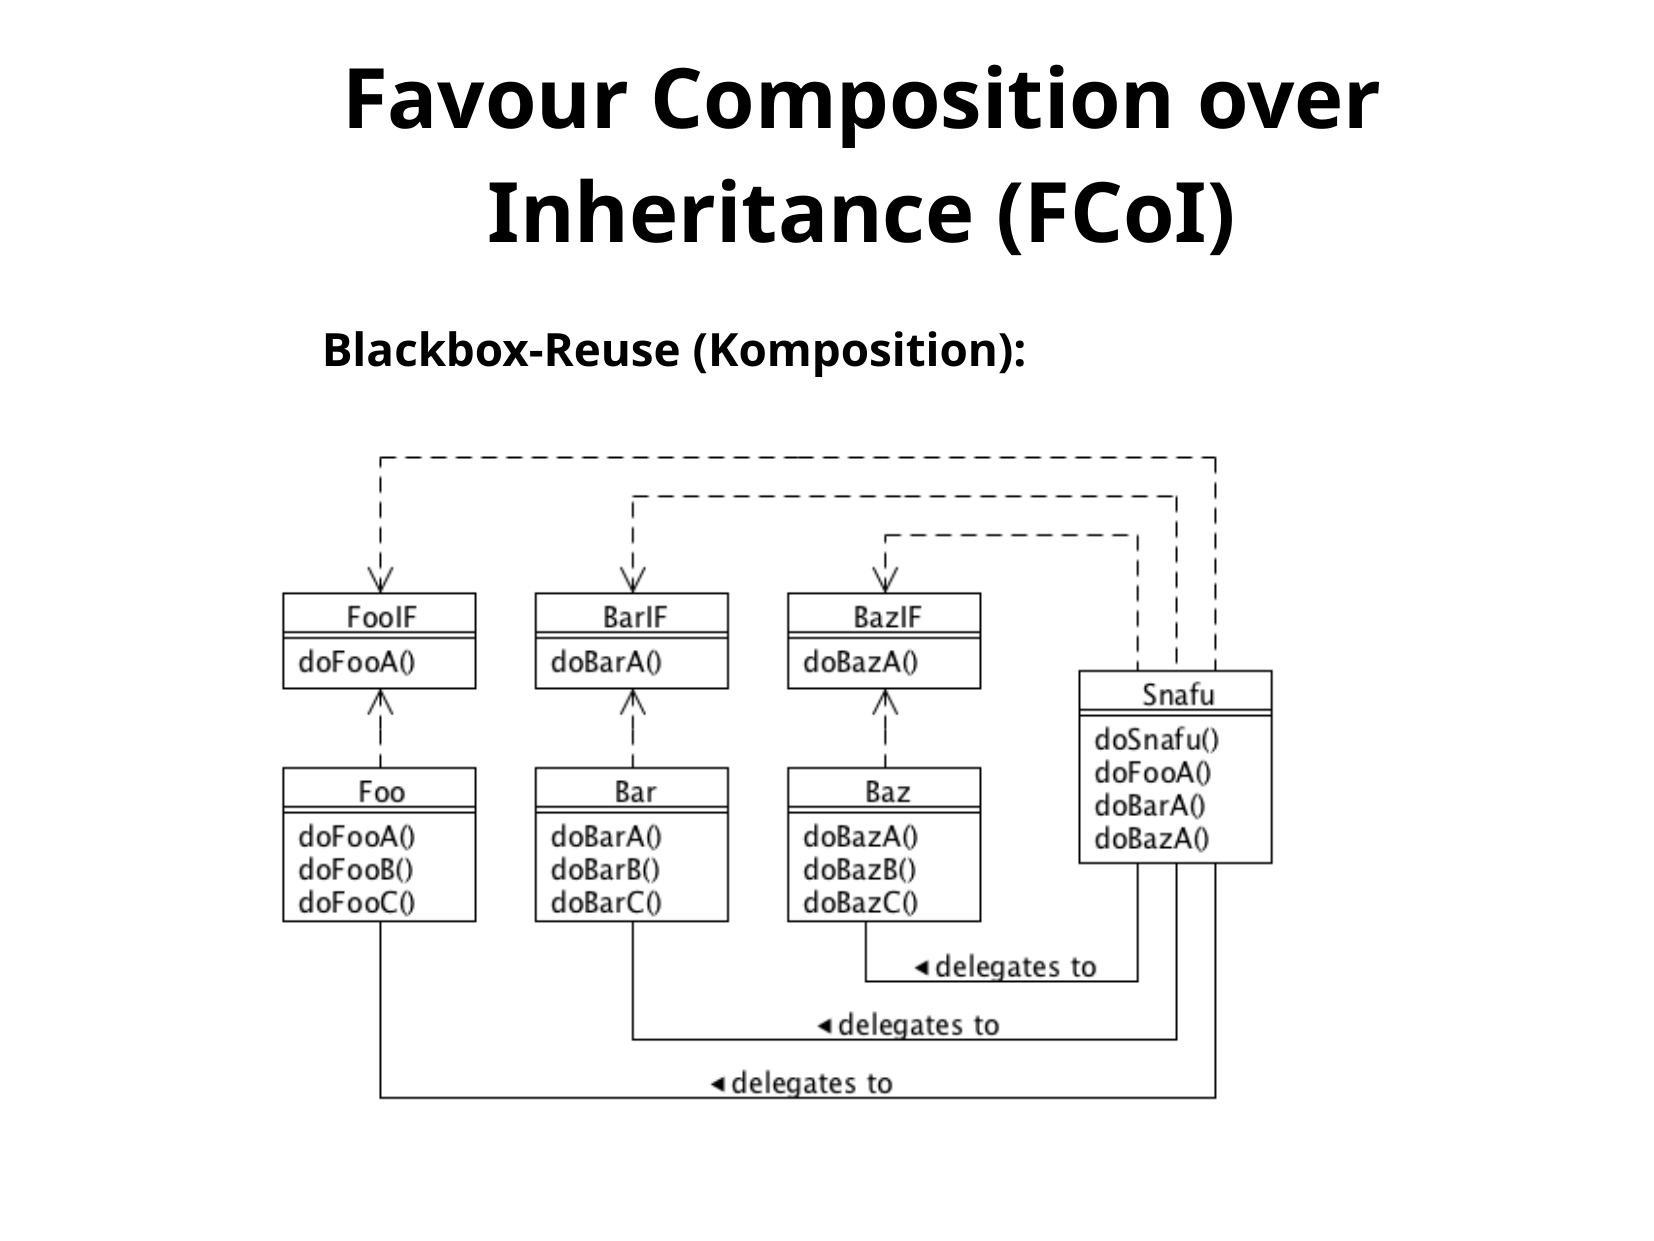

# Favour Composition over Inheritance (FCoI)
Blackbox-Reuse (Komposition):